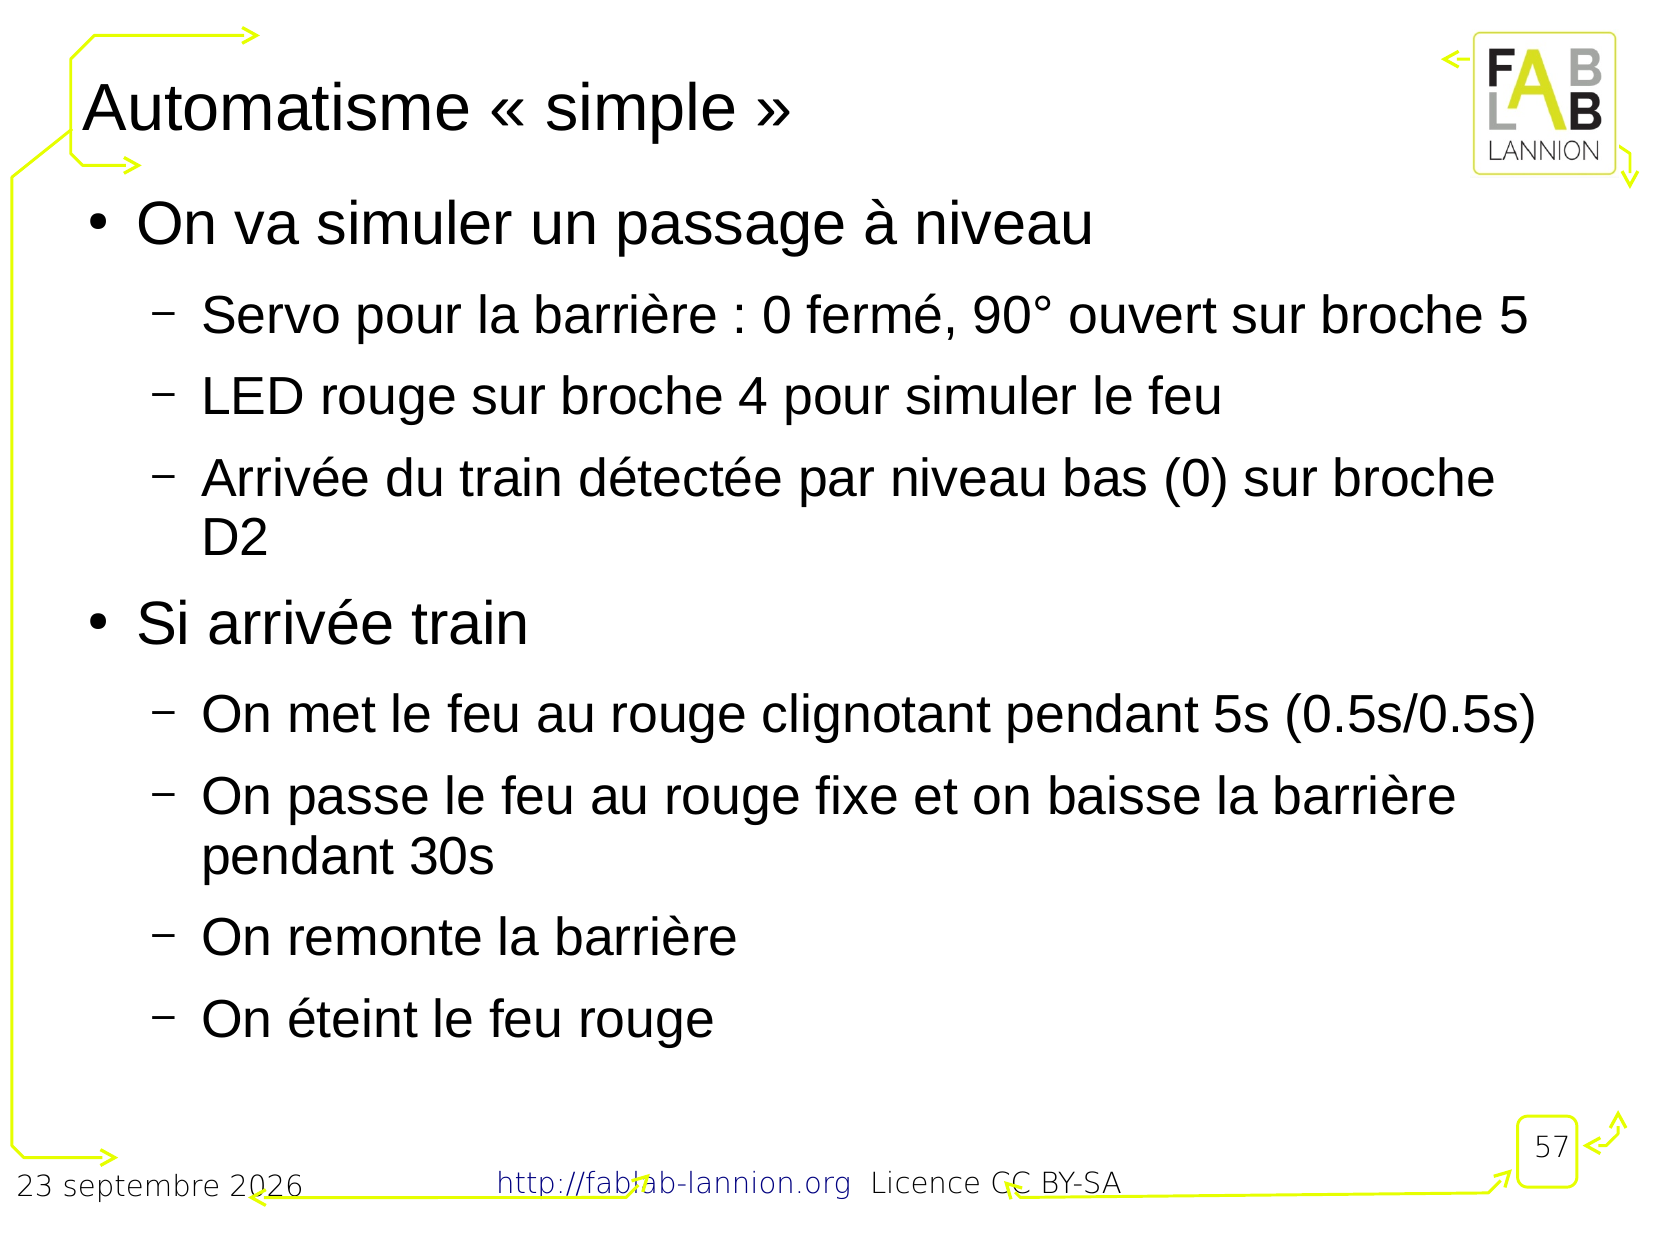

# Automatisme « simple »
On va simuler un passage à niveau
Servo pour la barrière : 0 fermé, 90° ouvert sur broche 5
LED rouge sur broche 4 pour simuler le feu
Arrivée du train détectée par niveau bas (0) sur broche D2
Si arrivée train
On met le feu au rouge clignotant pendant 5s (0.5s/0.5s)
On passe le feu au rouge fixe et on baisse la barrière pendant 30s
On remonte la barrière
On éteint le feu rouge
57